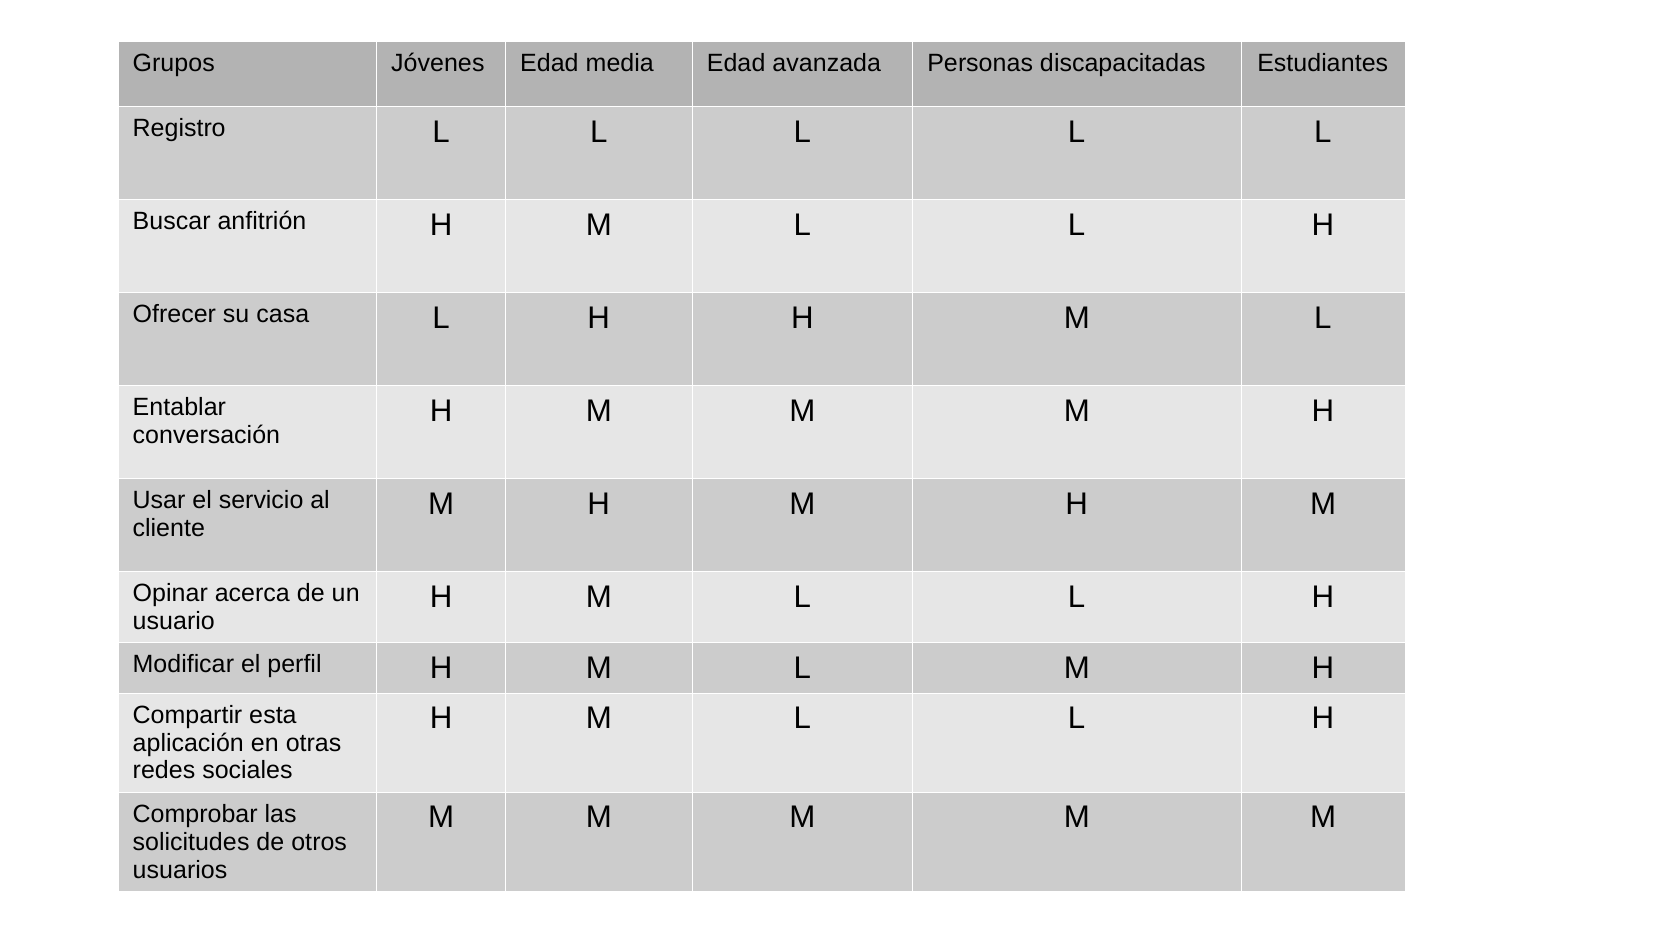

| Grupos | Jóvenes | Edad media | Edad avanzada | Personas discapacitadas | Estudiantes |
| --- | --- | --- | --- | --- | --- |
| Registro | L | L | L | L | L |
| Buscar anfitrión | H | M | L | L | H |
| Ofrecer su casa | L | H | H | M | L |
| Entablar conversación | H | M | M | M | H |
| Usar el servicio al cliente | M | H | M | H | M |
| Opinar acerca de un usuario | H | M | L | L | H |
| Modificar el perfil | H | M | L | M | H |
| Compartir esta aplicación en otras redes sociales | H | M | L | L | H |
| Comprobar las solicitudes de otros usuarios | M | M | M | M | M |